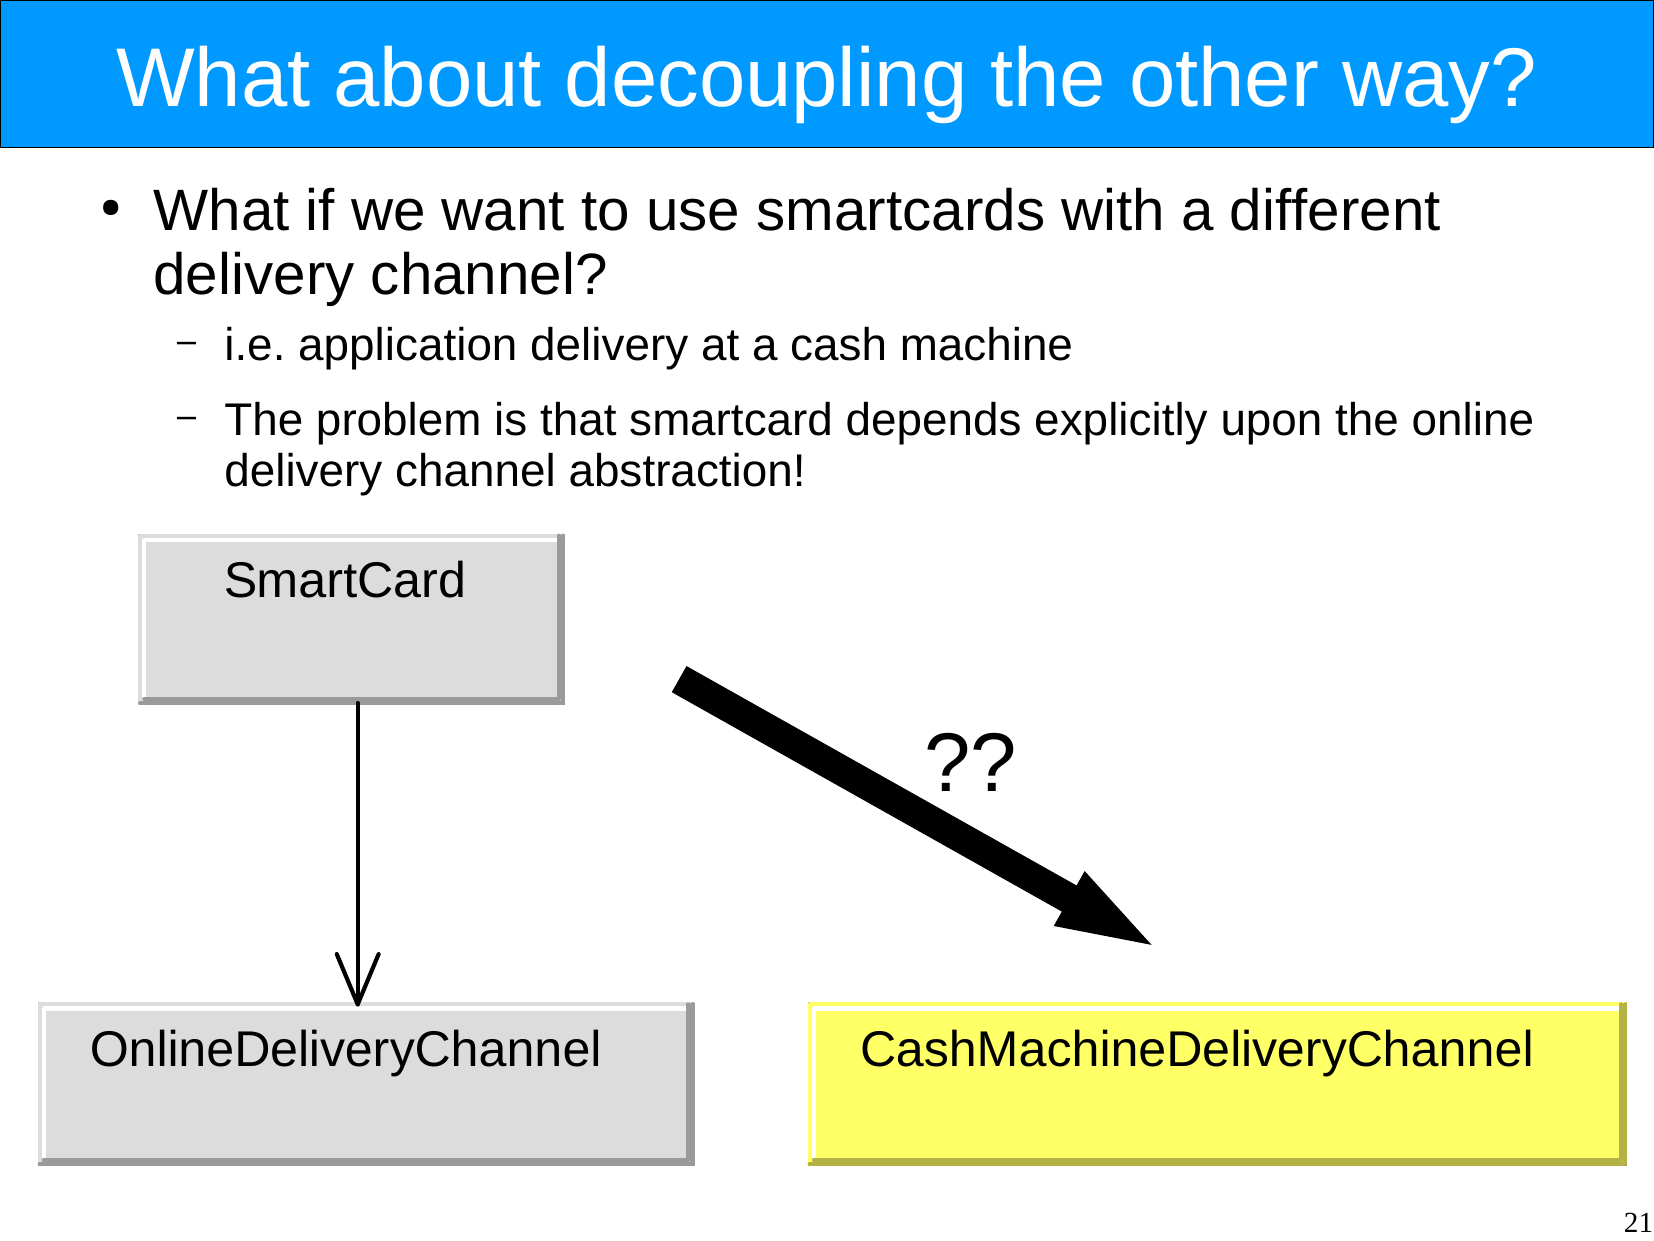

# What about decoupling the other way?
What if we want to use smartcards with a different delivery channel?
i.e. application delivery at a cash machine
The problem is that smartcard depends explicitly upon the online delivery channel abstraction!
??
21